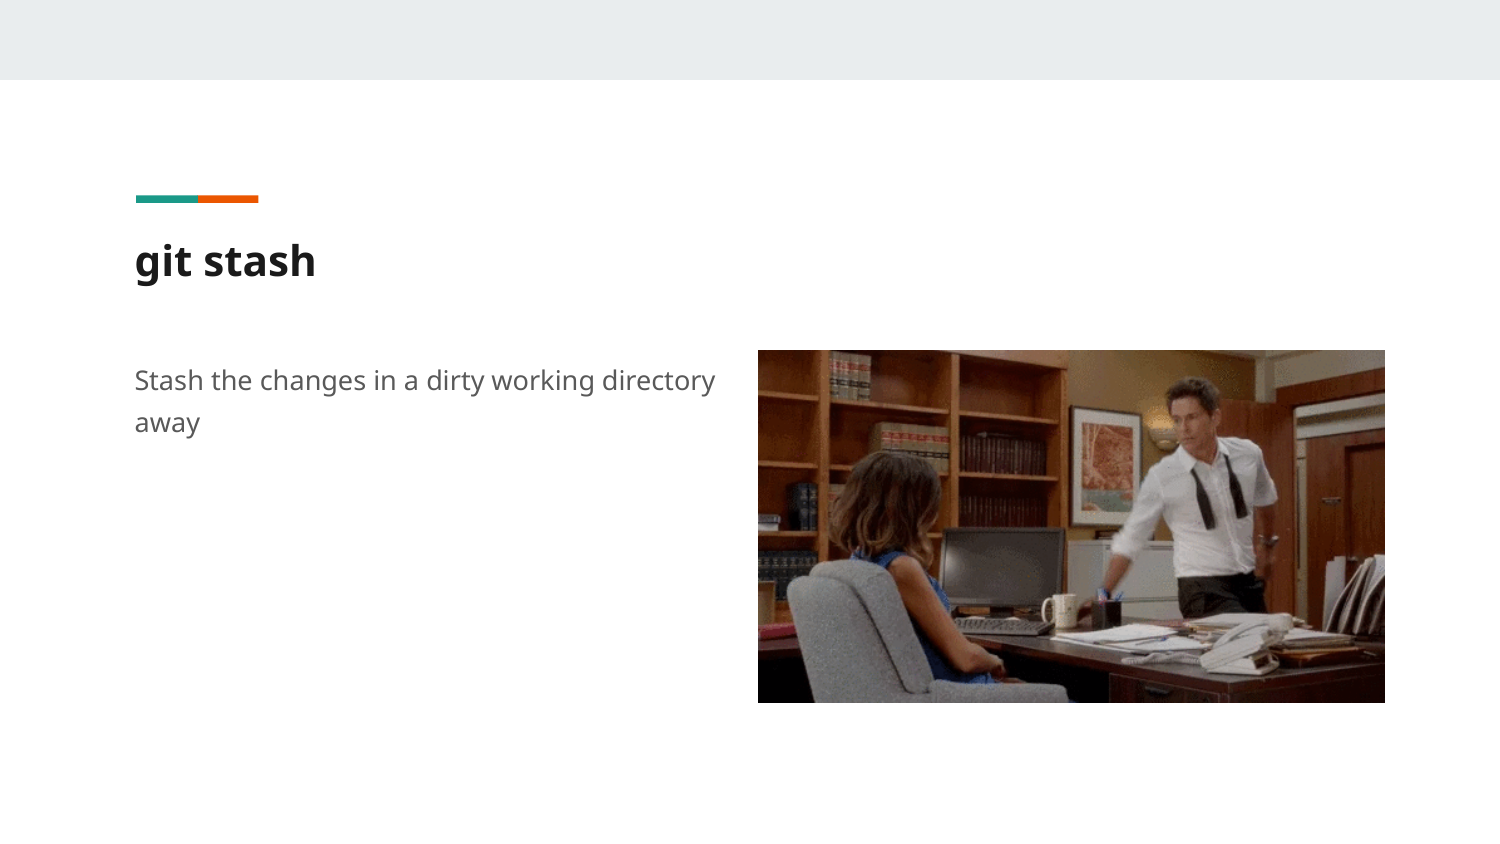

# git stash
Stash the changes in a dirty working directory away